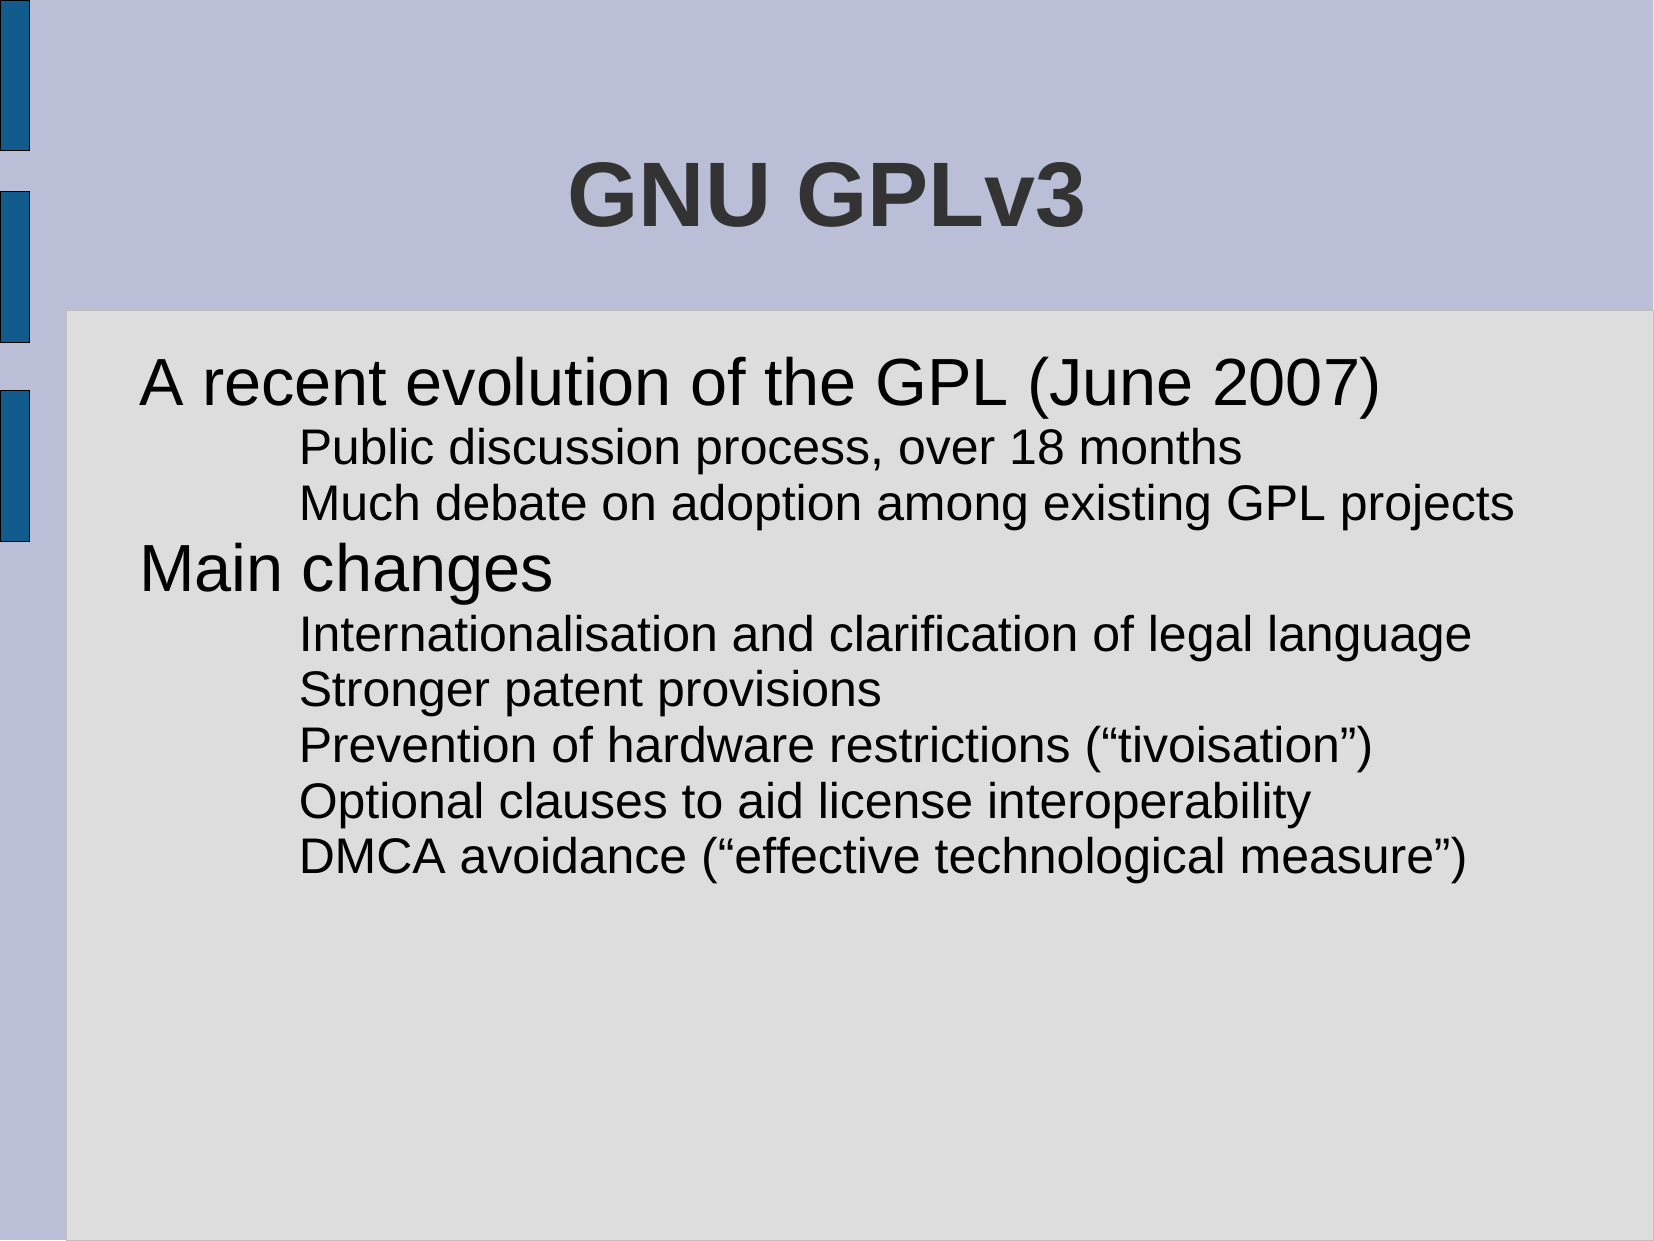

# GNU GPLv3
A recent evolution of the GPL (June 2007)
Public discussion process, over 18 months
Much debate on adoption among existing GPL projects
Main changes
Internationalisation and clarification of legal language
Stronger patent provisions
Prevention of hardware restrictions (“tivoisation”)
Optional clauses to aid license interoperability
DMCA avoidance (“effective technological measure”)